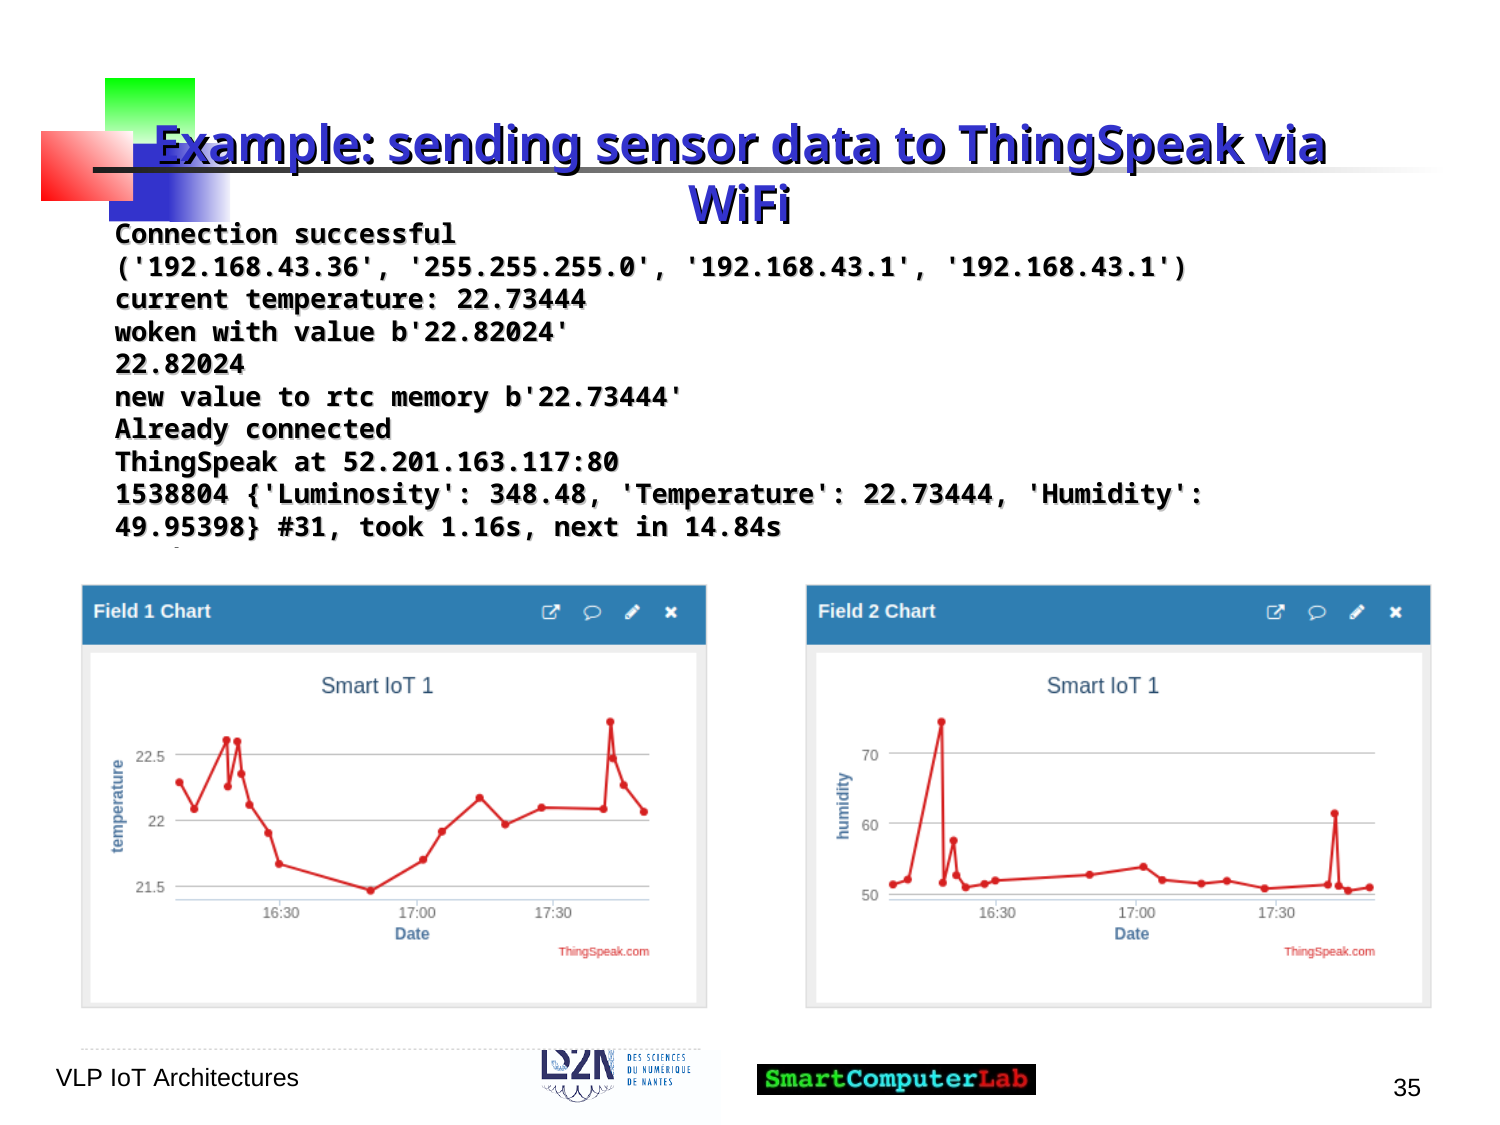

# Example: sending sensor data to ThingSpeak via WiFi
Connection successful
('192.168.43.36', '255.255.255.0', '192.168.43.1', '192.168.43.1')
current temperature: 22.73444
woken with value b'22.82024'
22.82024
new value to rtc memory b'22.73444'
Already connected
ThingSpeak at 52.201.163.117:80
1538804 {'Luminosity': 348.48, 'Temperature': 22.73444, 'Humidity': 49.95398} #31, took 1.16s, next in 14.84s
send to TS
35